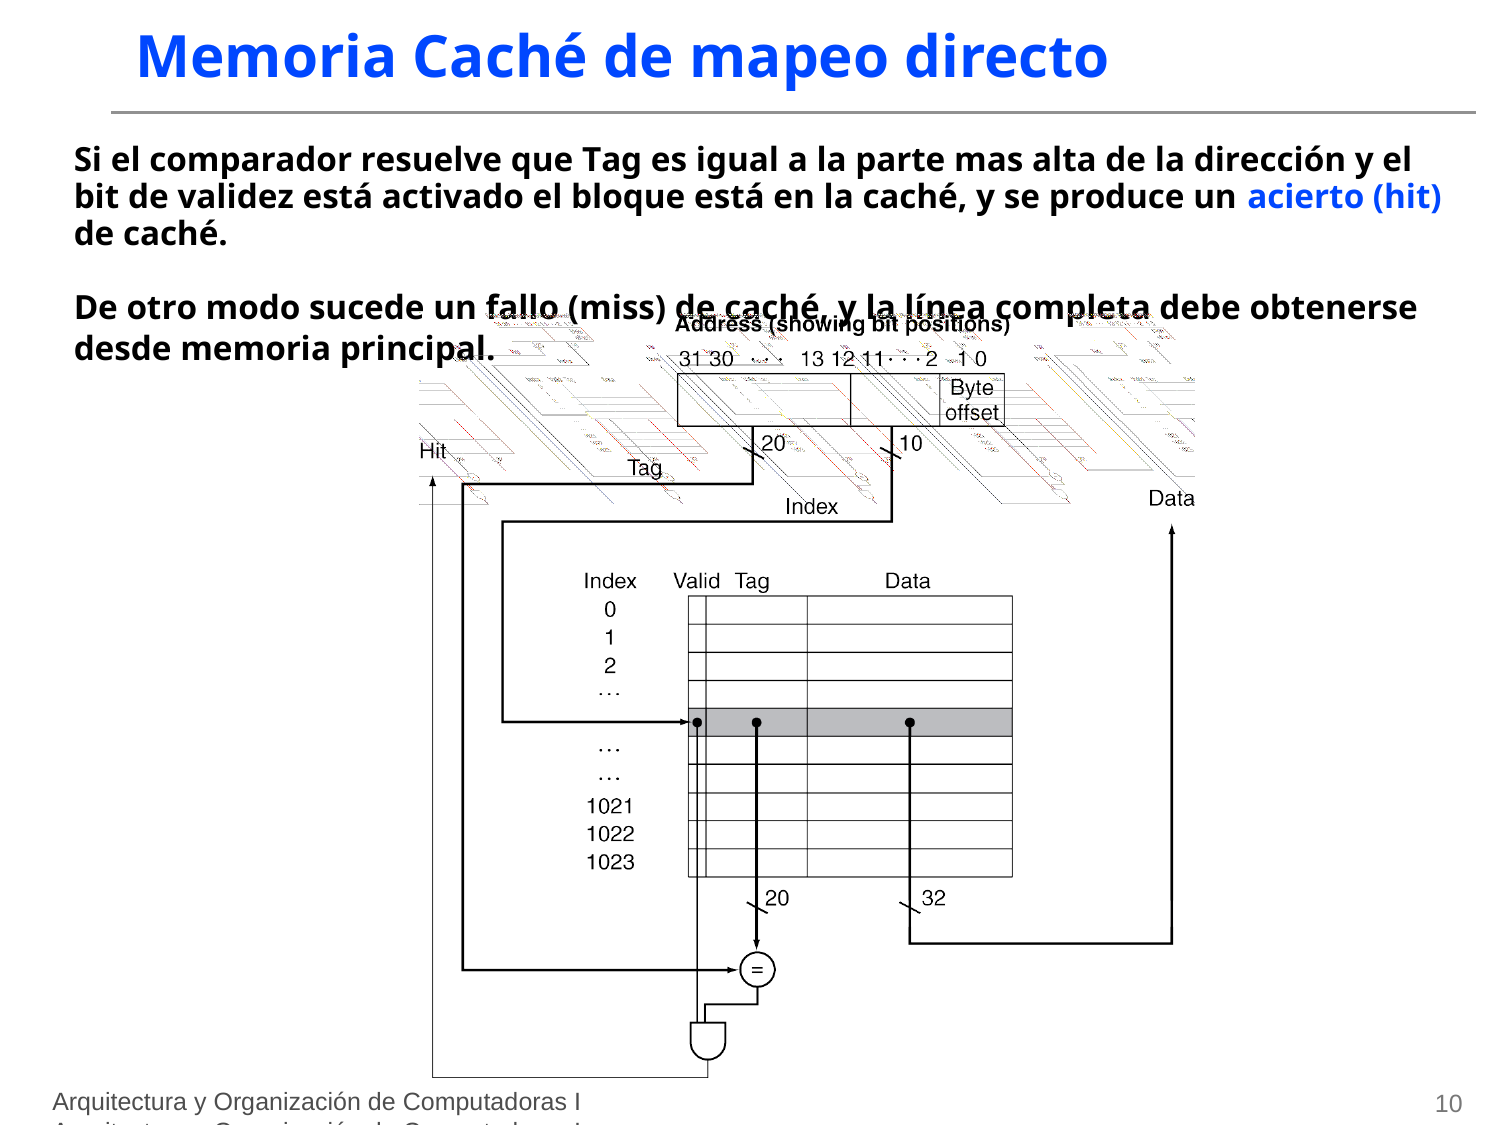

# Memoria Caché de mapeo directo
Si el comparador resuelve que Tag es igual a la parte mas alta de la dirección y el bit de validez está activado el bloque está en la caché, y se produce un acierto (hit) de caché.
De otro modo sucede un fallo (miss) de caché, y la línea completa debe obtenerse desde memoria principal.
Arquitectura y Organización de Computadoras I
10